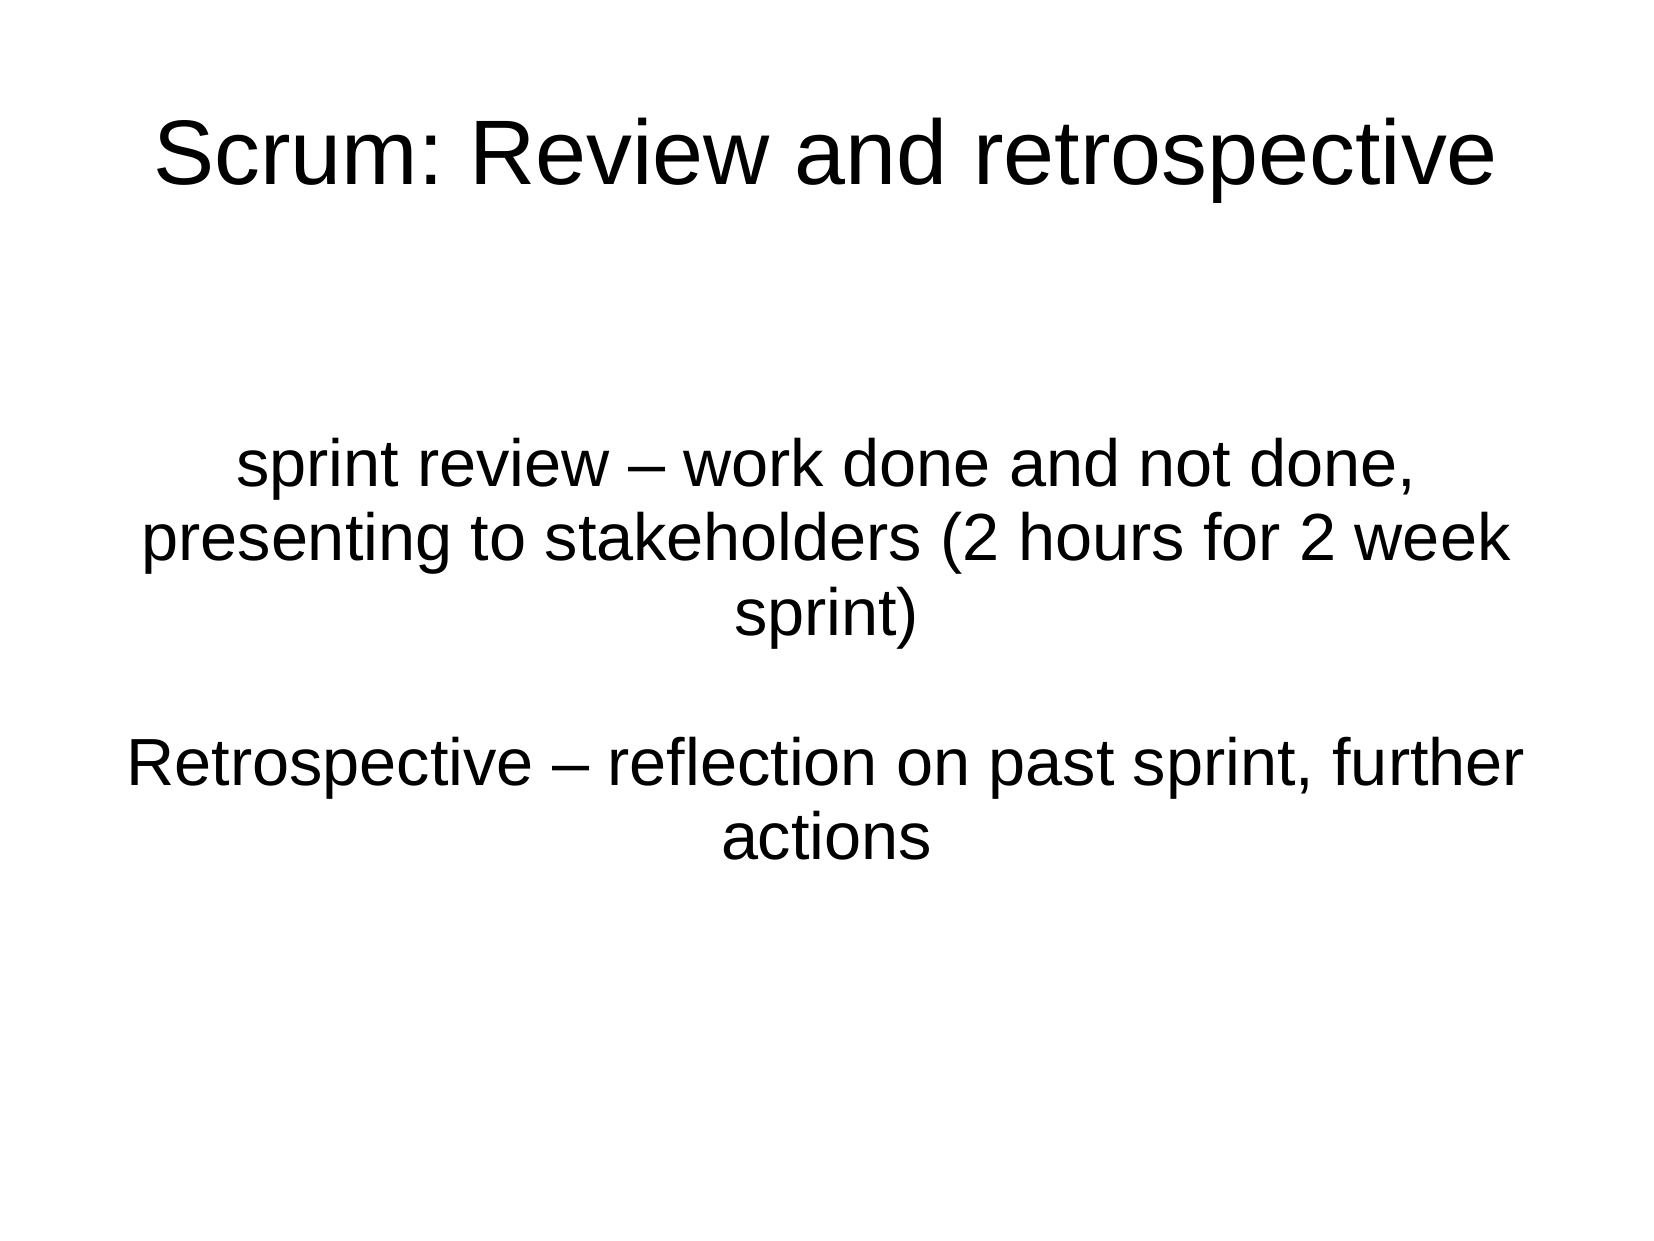

# Scrum: Review and retrospective
sprint review – work done and not done, presenting to stakeholders (2 hours for 2 week sprint)
Retrospective – reflection on past sprint, further actions